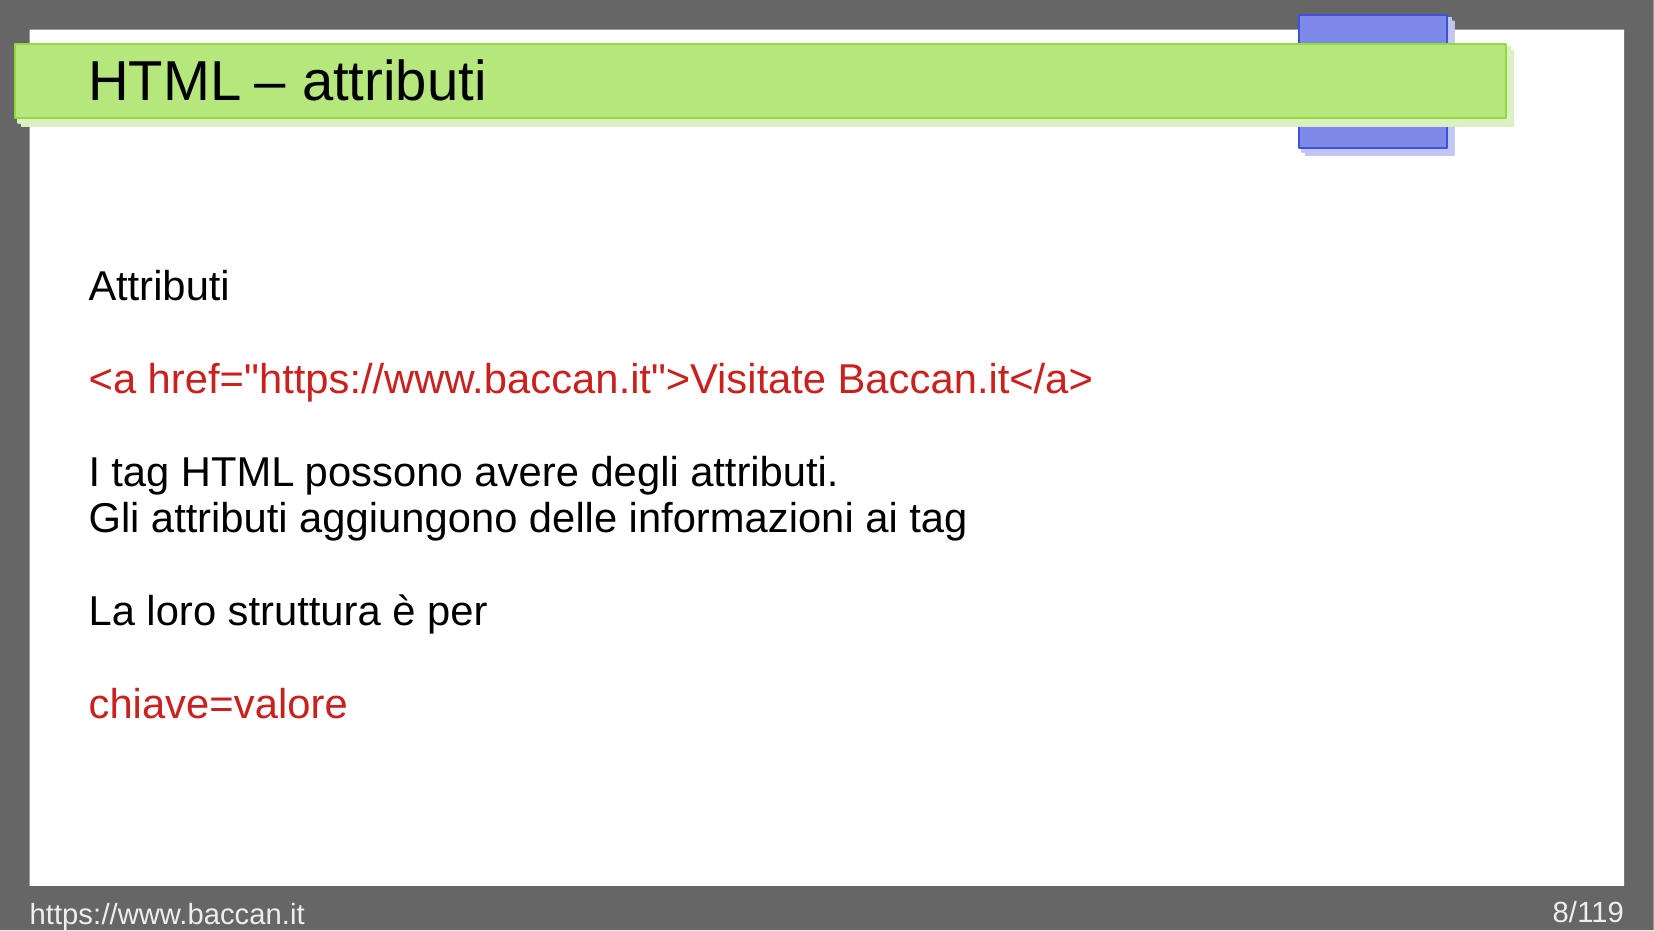

# HTML – attributi
Attributi
<a href="https://www.baccan.it">Visitate Baccan.it</a>
I tag HTML possono avere degli attributi.
Gli attributi aggiungono delle informazioni ai tag
La loro struttura è per
chiave=valore
8
https://www.baccan.it